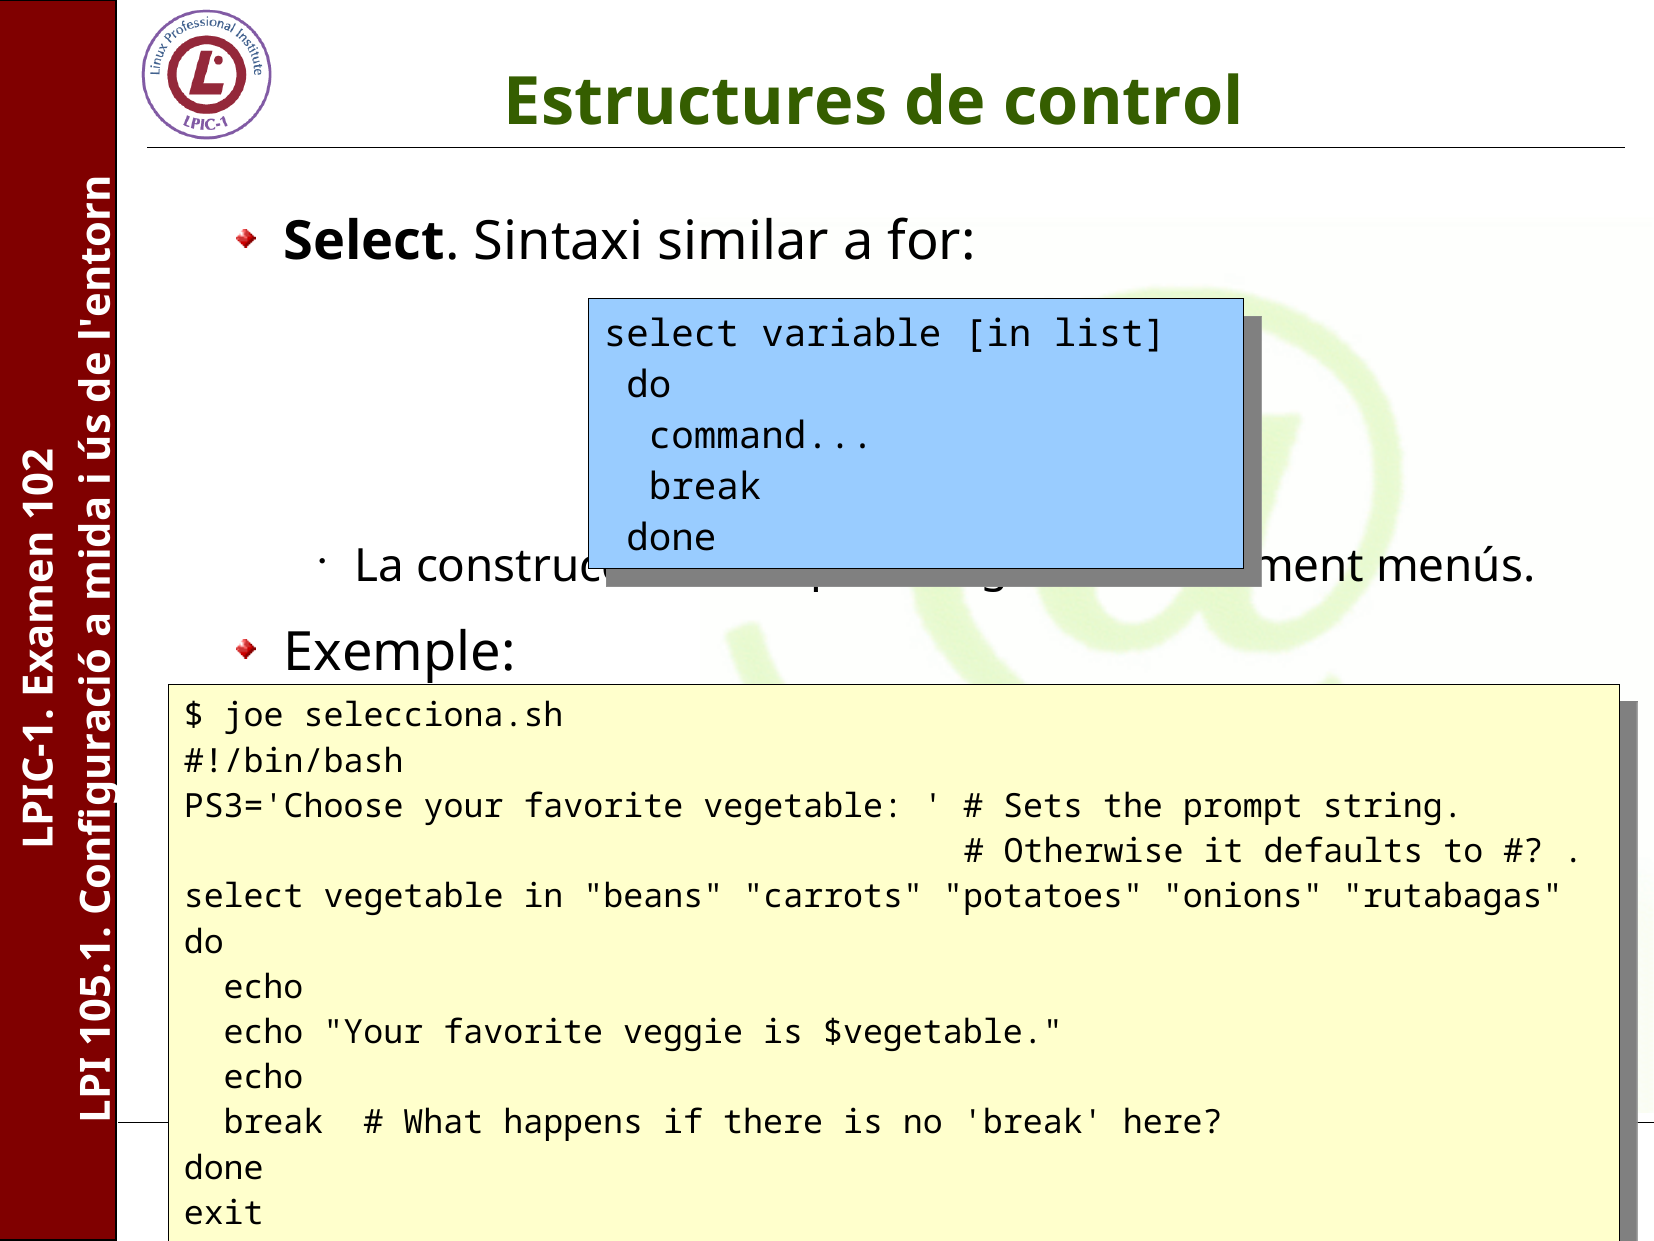

# Estructures de control
Select. Sintaxi similar a for:
La construcció select permet generar fàcilment menús.
Exemple:
select variable [in list]
 do
 command...
 break
 done
$ joe selecciona.sh
#!/bin/bash
PS3='Choose your favorite vegetable: ' # Sets the prompt string.
 # Otherwise it defaults to #? .
select vegetable in "beans" "carrots" "potatoes" "onions" "rutabagas"
do
 echo
 echo "Your favorite veggie is $vegetable."
 echo
 break # What happens if there is no 'break' here?
done
exit